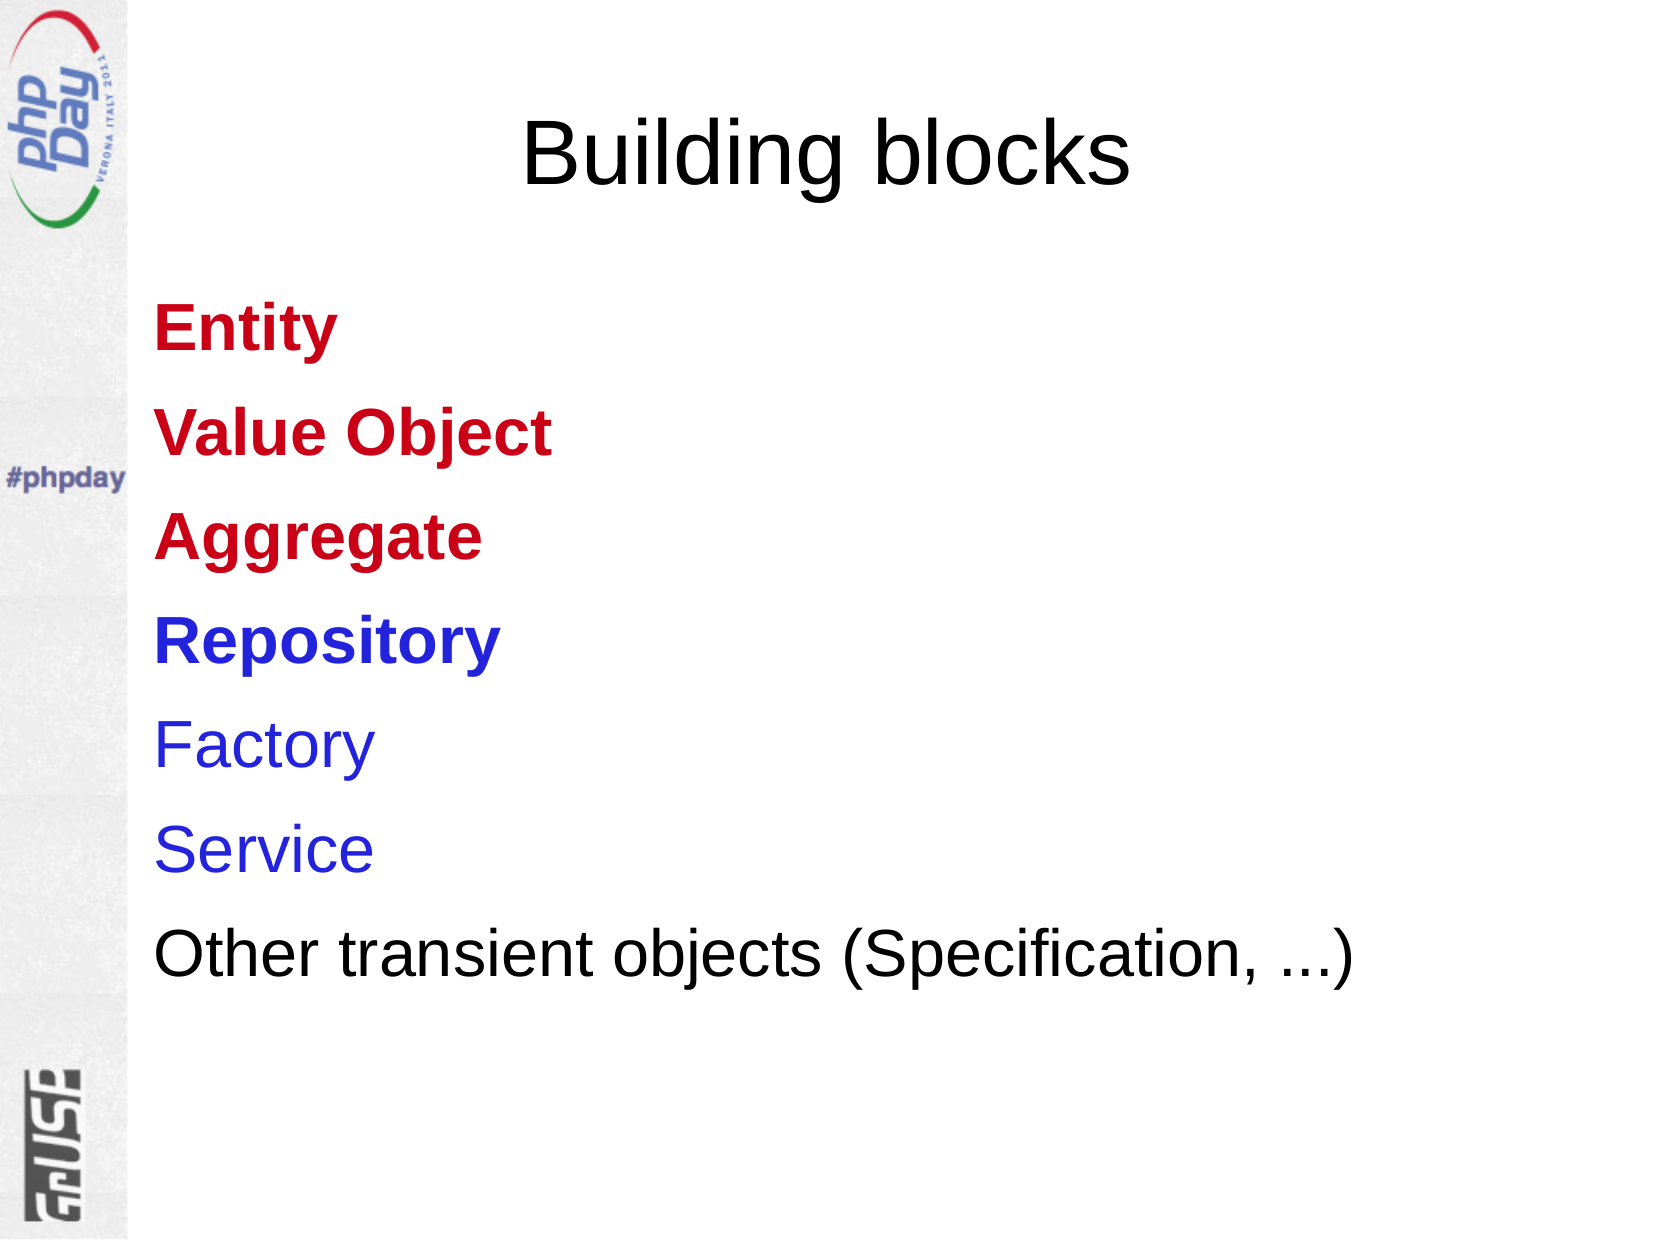

# Building blocks
Entity
Value Object
Aggregate
Repository
Factory
Service
Other transient objects (Specification, ...)